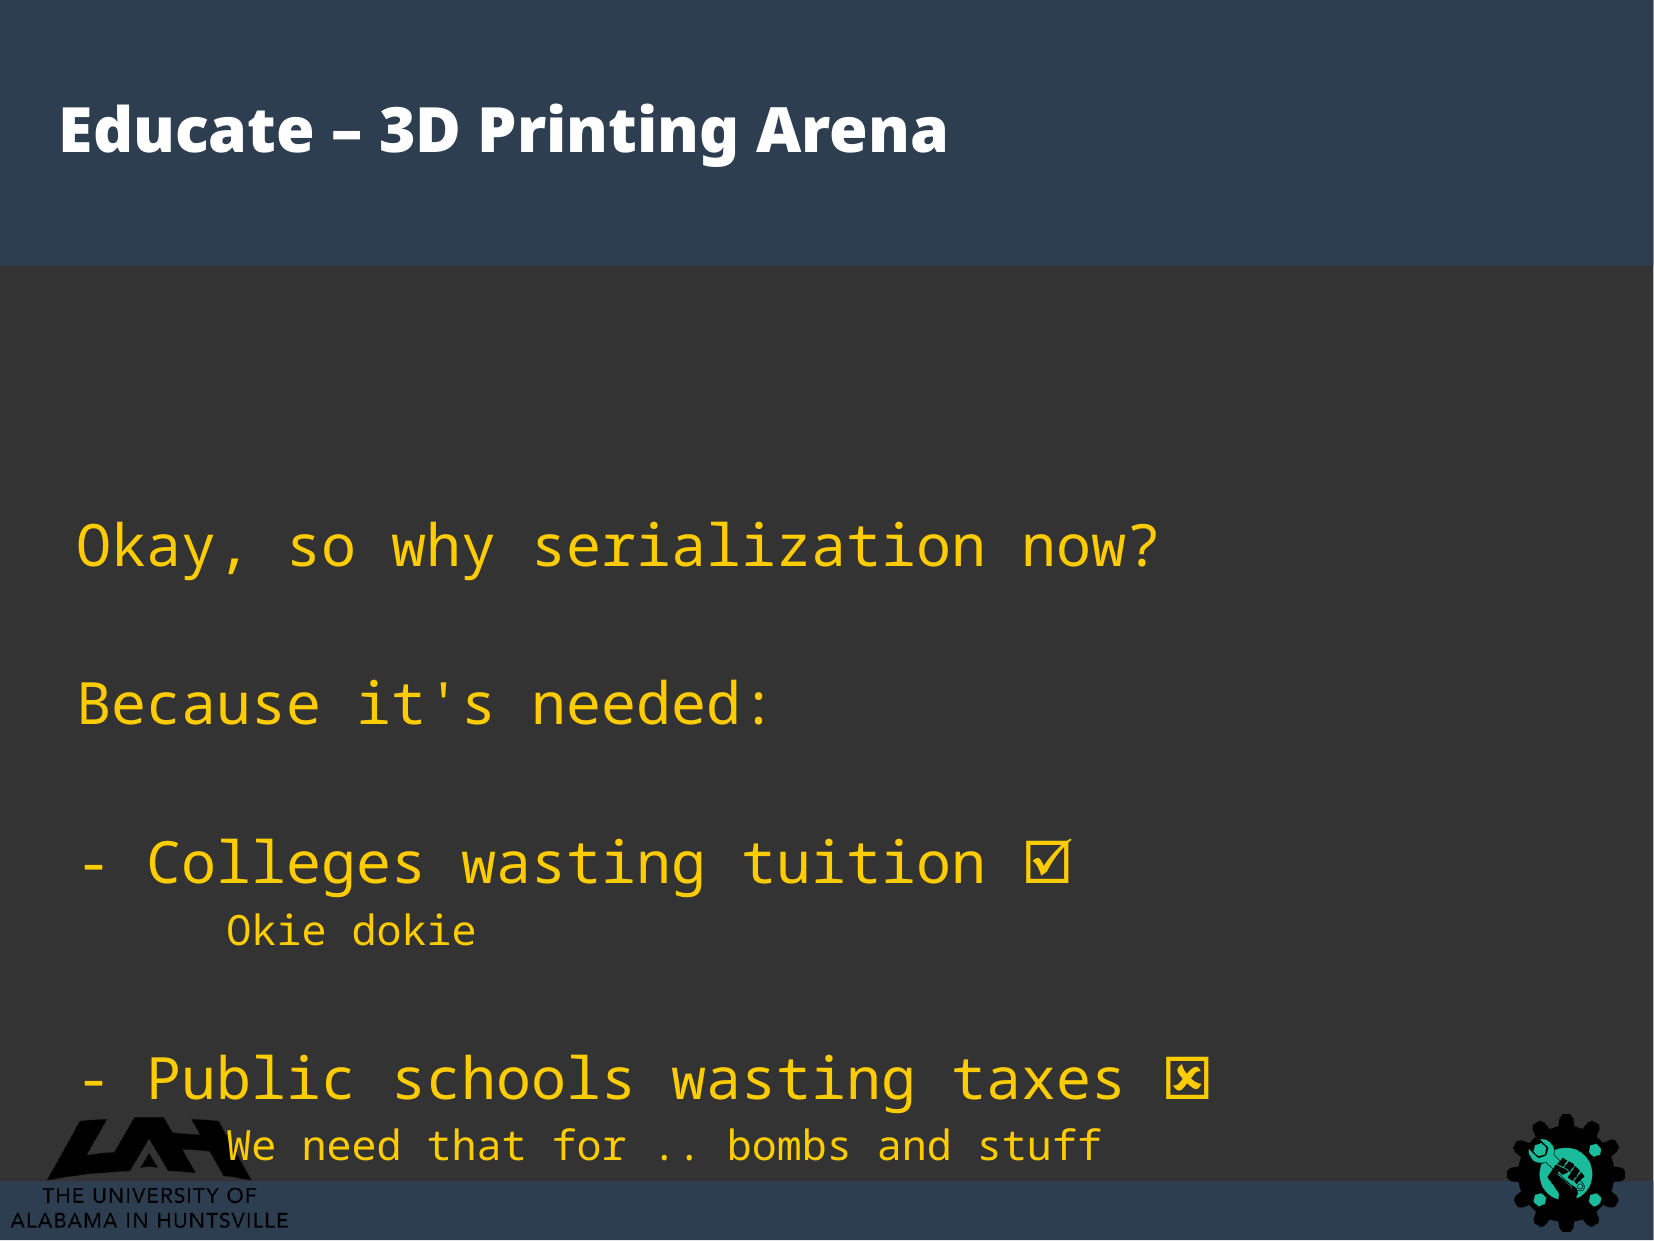

# Educate – 3D Printing Arena
Okay, so why serialization now?
Because it's needed:
- Colleges wasting tuition ☑
		Okie dokie
- Public schools wasting taxes ☒
		We need that for .. bombs and stuff